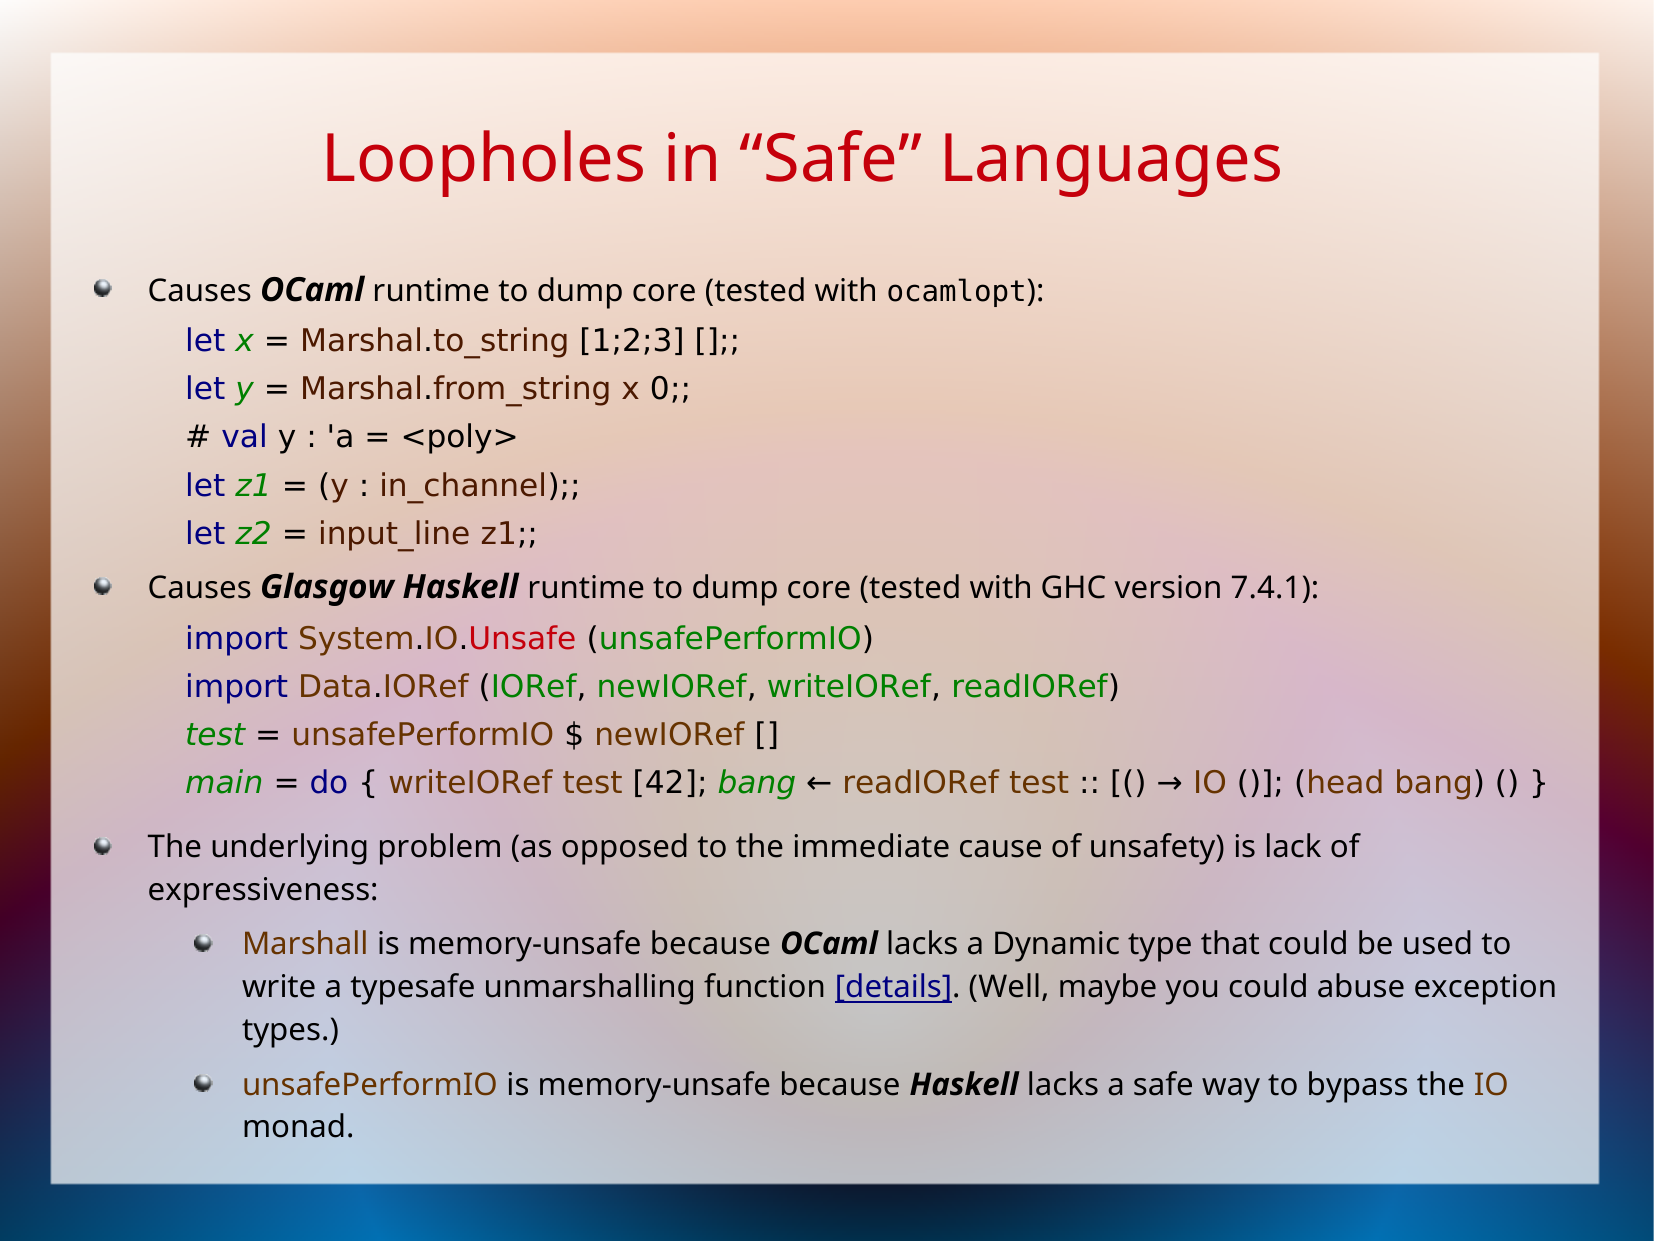

# Loopholes in “Safe” Languages
Causes OCaml runtime to dump core (tested with ocamlopt):
 let x = Marshal.to_string [1;2;3] [];;
 let y = Marshal.from_string x 0;;
 # val y : 'a = <poly>
 let z1 = (y : in_channel);;
 let z2 = input_line z1;;
Causes Glasgow Haskell runtime to dump core (tested with GHC version 7.4.1):
 import System.IO.Unsafe (unsafePerformIO)
 import Data.IORef (IORef, newIORef, writeIORef, readIORef)
 test = unsafePerformIO $ newIORef []
 main = do { writeIORef test [42]; bang ← readIORef test :: [() → IO ()]; (head bang) () }
The underlying problem (as opposed to the immediate cause of unsafety) is lack of expressiveness:
Marshall is memory-unsafe because OCaml lacks a Dynamic type that could be used to write a typesafe unmarshalling function [details]. (Well, maybe you could abuse exception types.)
unsafePerformIO is memory-unsafe because Haskell lacks a safe way to bypass the IO monad.